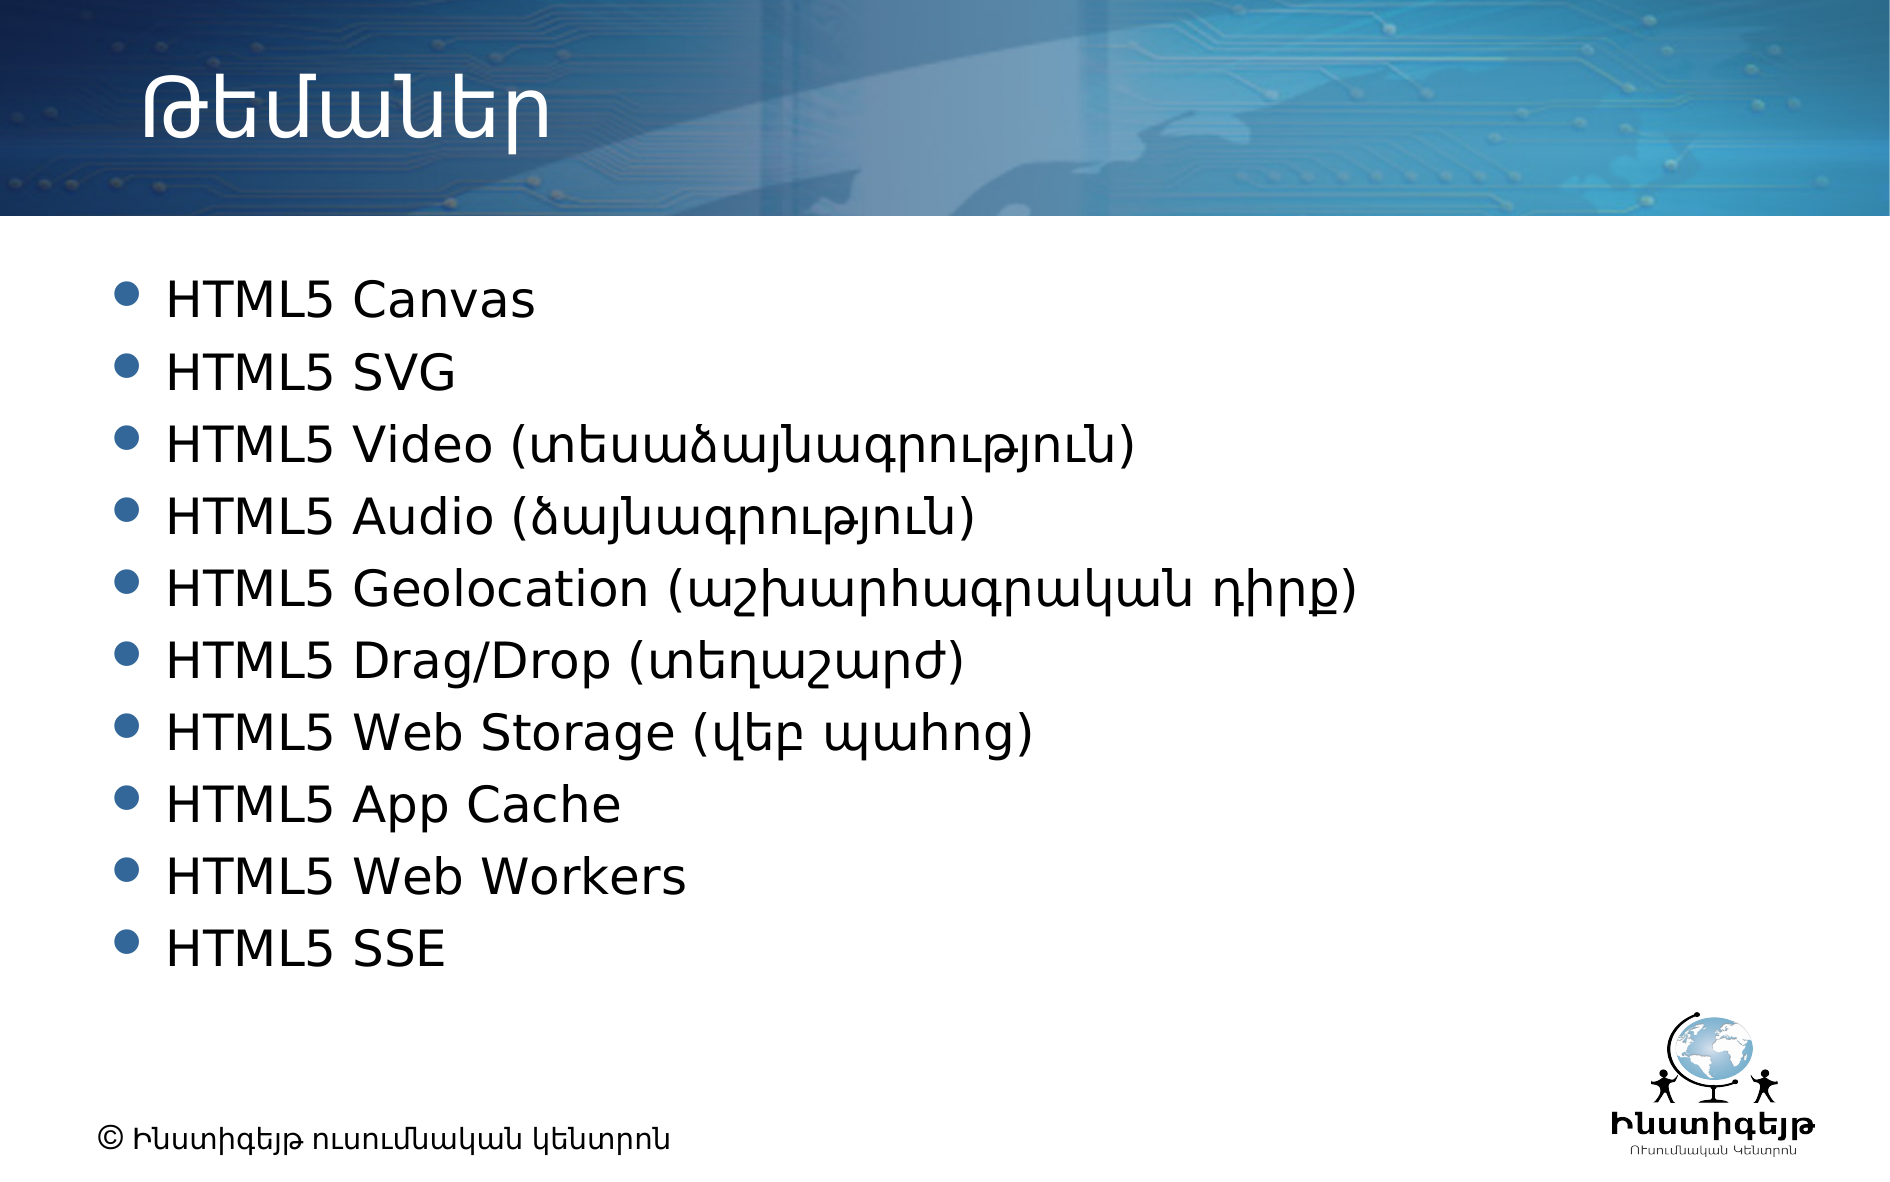

Թեմաներ
# HTML5 Canvas
HTML5 SVG
HTML5 Video (տեսաձայնագրություն)
HTML5 Audio (ձայնագրություն)
HTML5 Geolocation (աշխարհագրական դիրք)
HTML5 Drag/Drop (տեղաշարժ)
HTML5 Web Storage (վեբ պահոց)
HTML5 App Cache
HTML5 Web Workers
HTML5 SSE